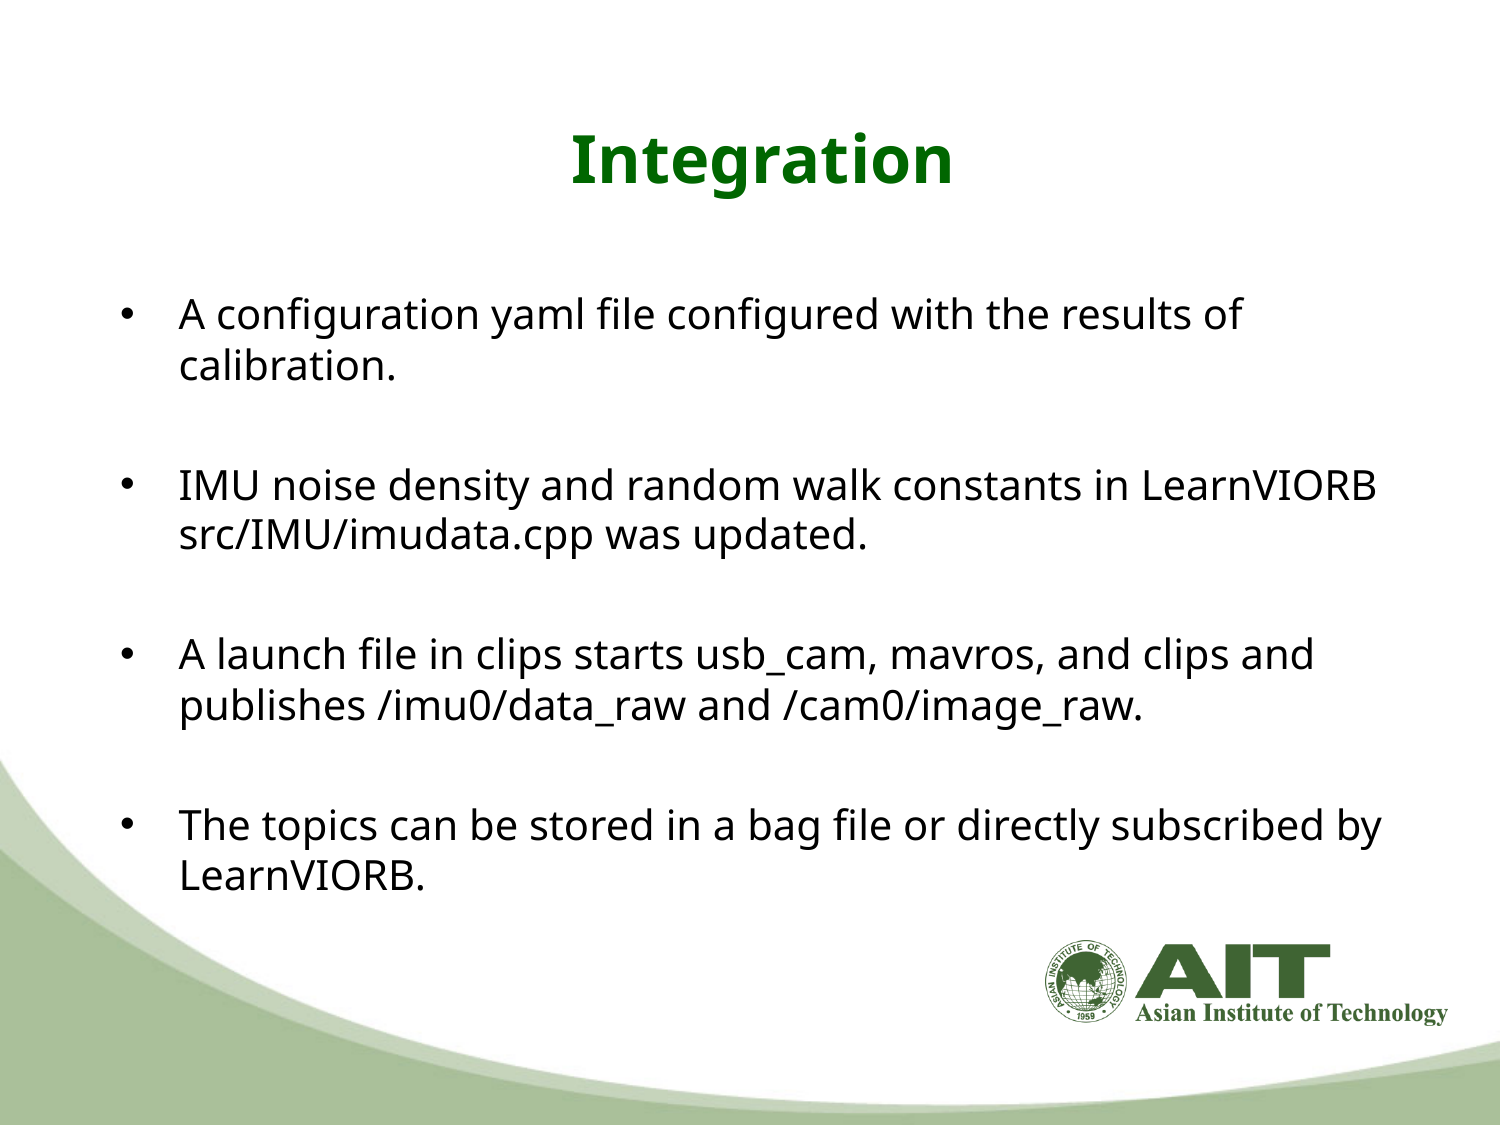

# Integration
A configuration yaml file configured with the results of calibration.
IMU noise density and random walk constants in LearnVIORB src/IMU/imudata.cpp was updated.
A launch file in clips starts usb_cam, mavros, and clips and publishes /imu0/data_raw and /cam0/image_raw.
The topics can be stored in a bag file or directly subscribed by LearnVIORB.